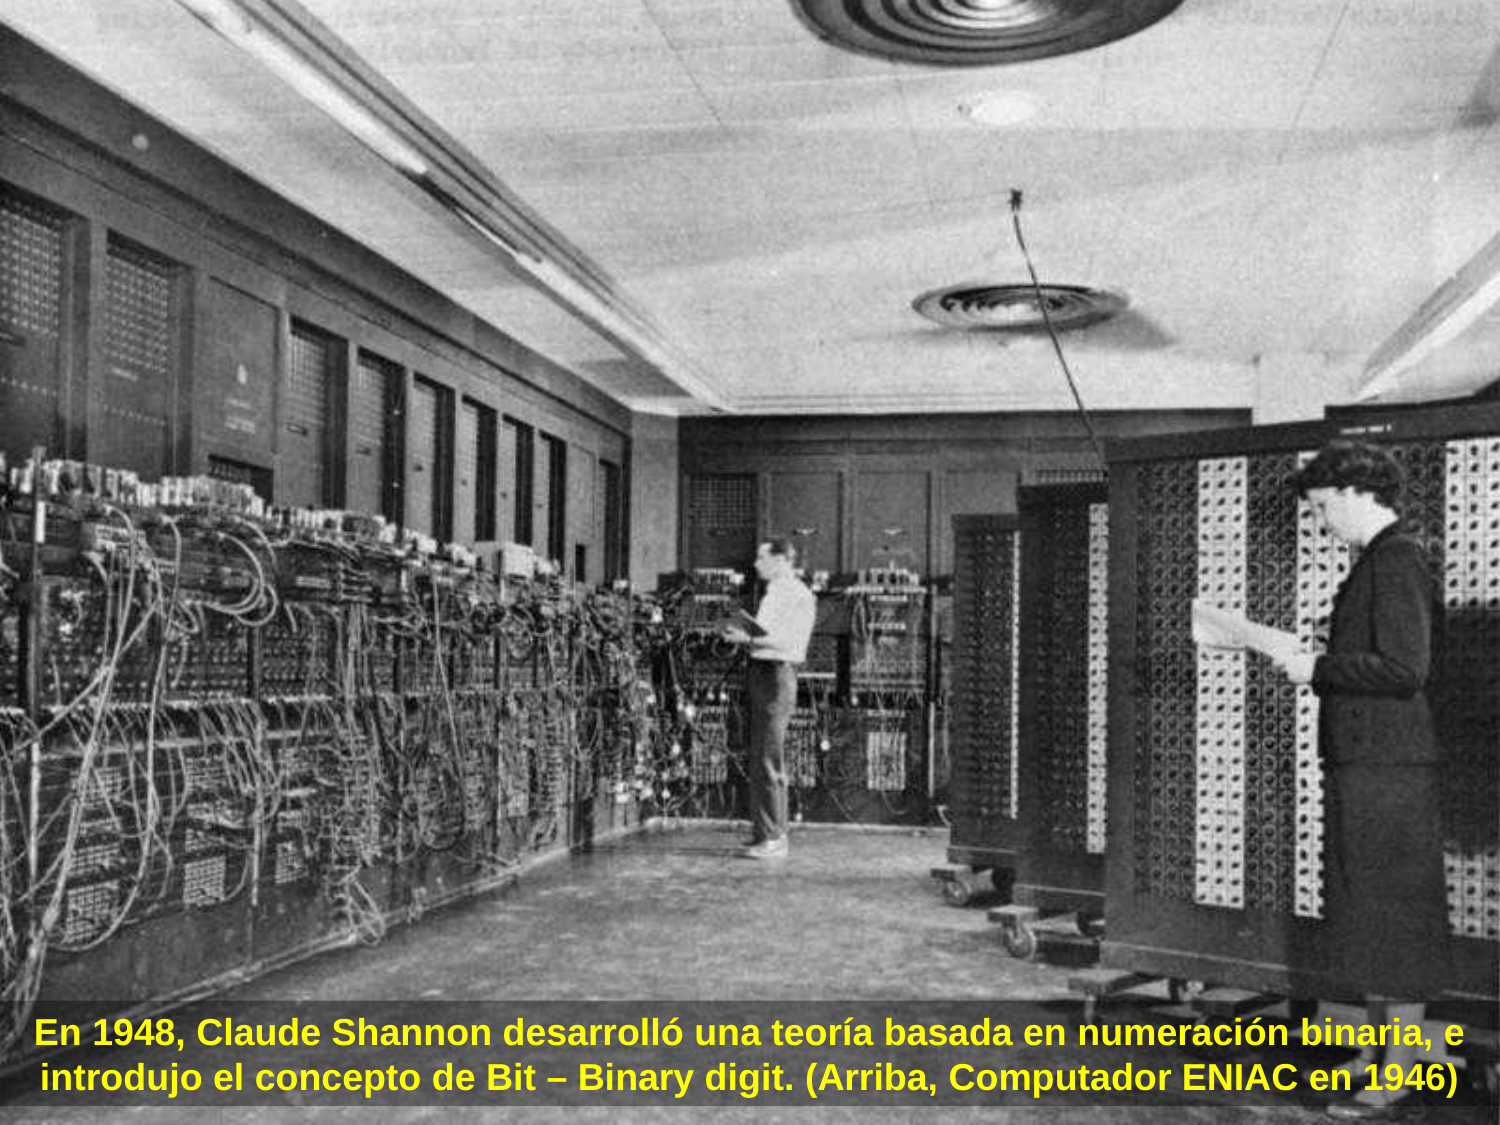

En 1948, Claude Shannon desarrolló una teoría basada en numeración binaria, e introdujo el concepto de Bit – Binary digit. (Arriba, Computador ENIAC en 1946)